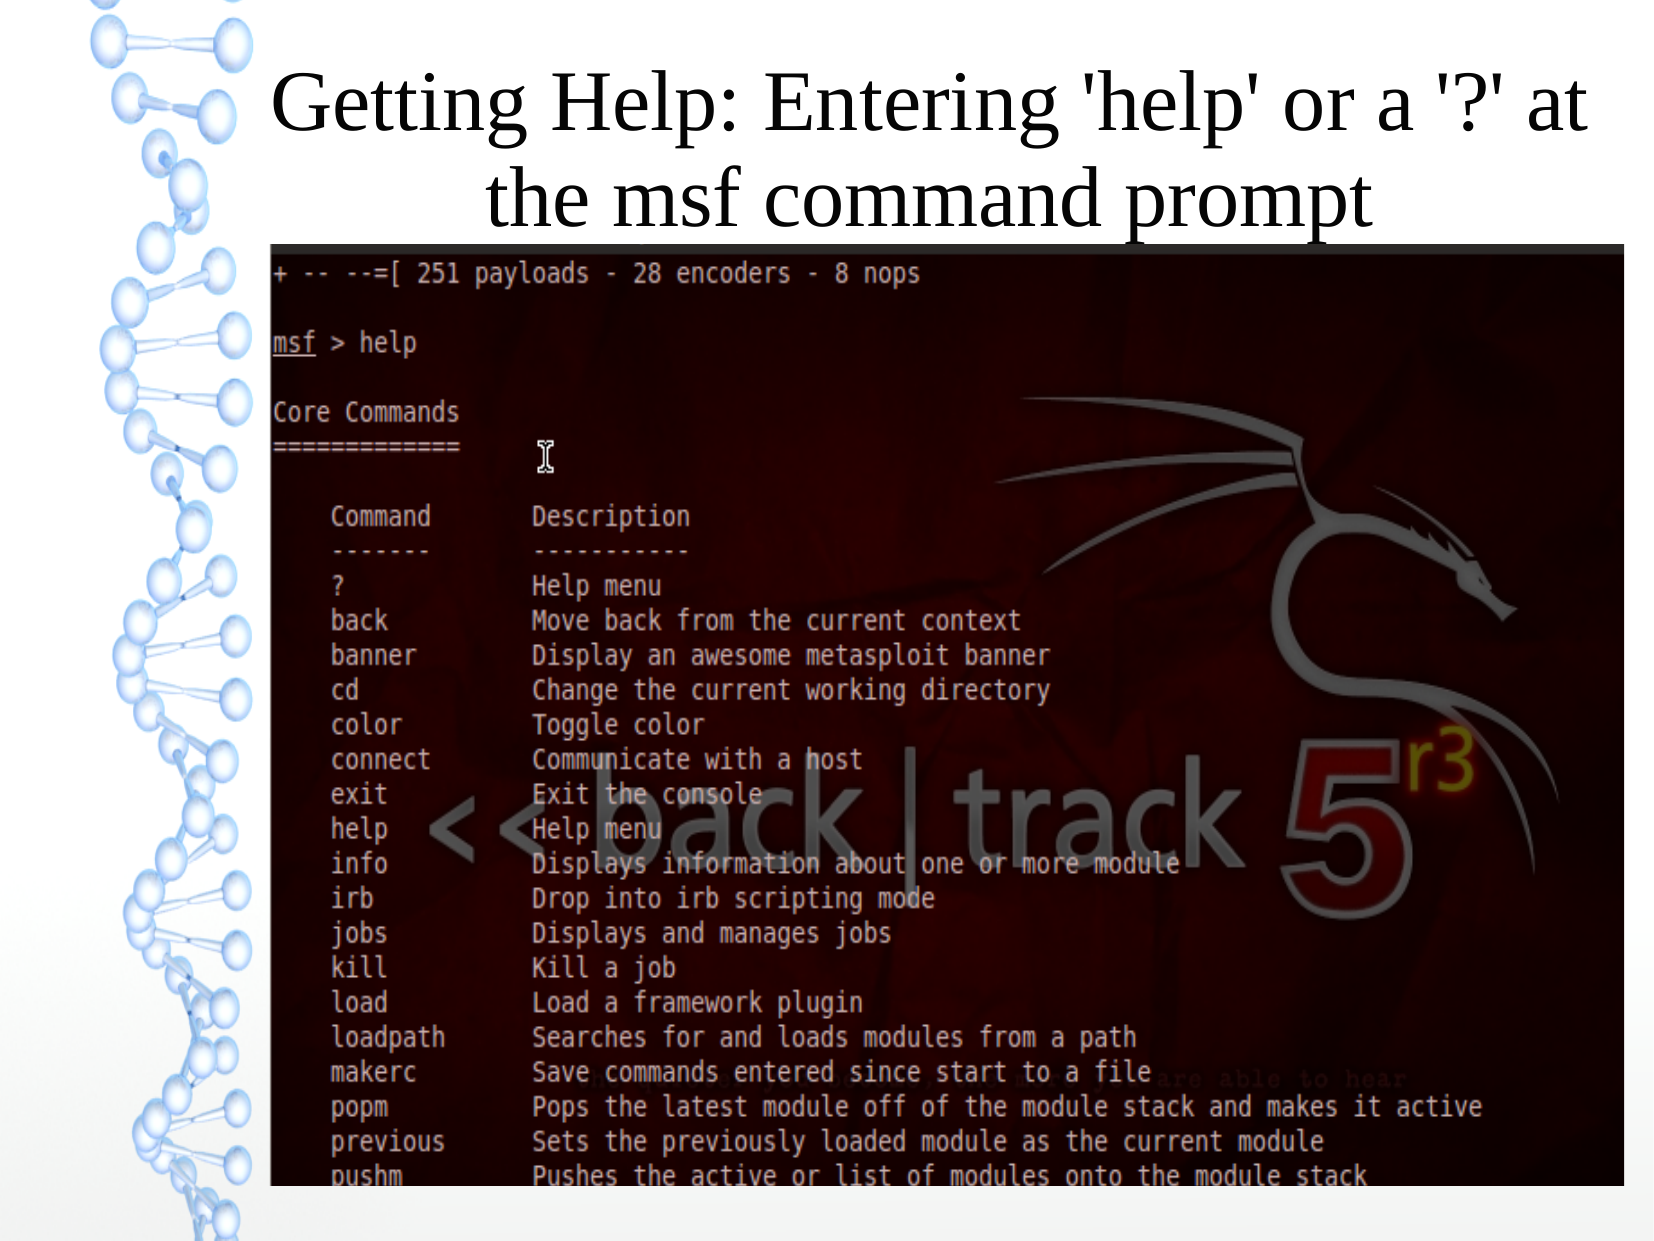

# Getting Help: Entering 'help' or a '?' at the msf command prompt